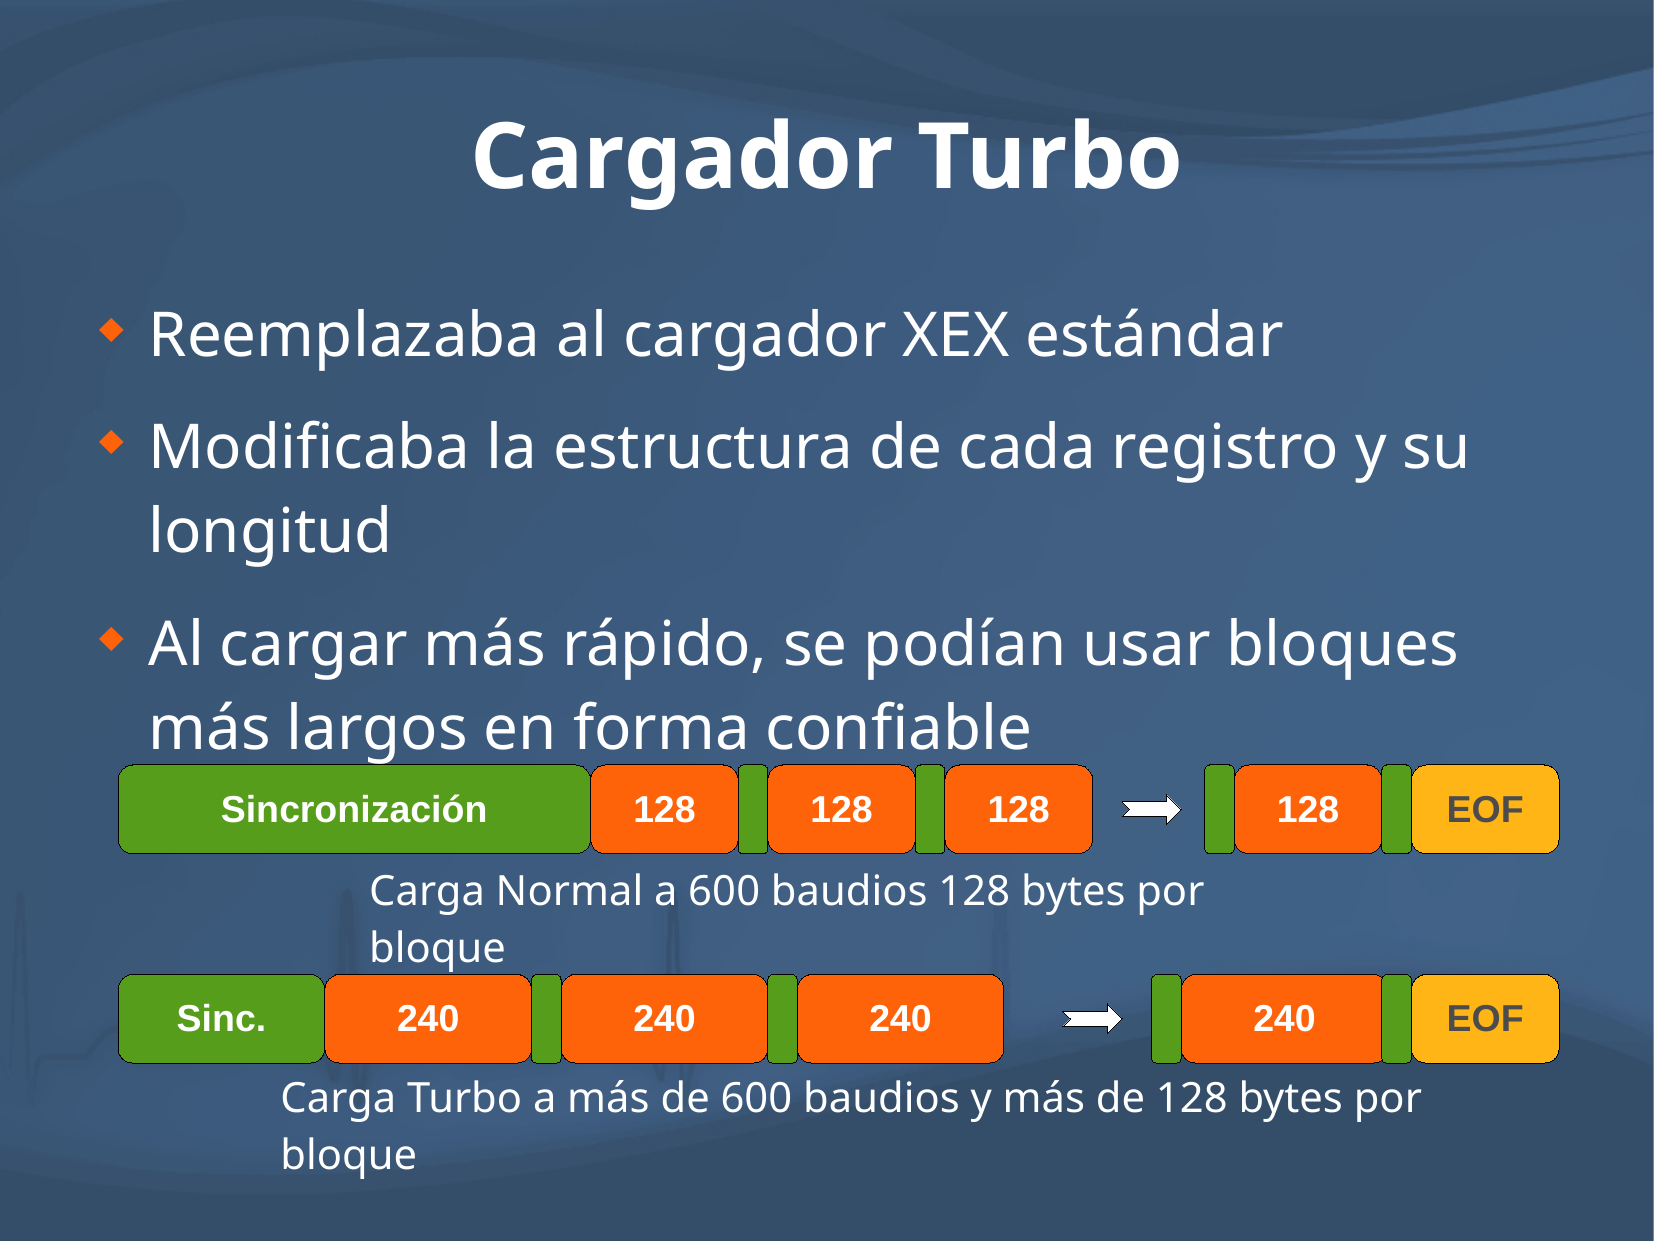

# Cargador Turbo
Reemplazaba al cargador XEX estándar
Modificaba la estructura de cada registro y su longitud
Al cargar más rápido, se podían usar bloques más largos en forma confiable
Sincronización
128
128
128
128
EOF
Carga Normal a 600 baudios 128 bytes por bloque
Sinc.
240
240
240
240
EOF
Carga Turbo a más de 600 baudios y más de 128 bytes por bloque